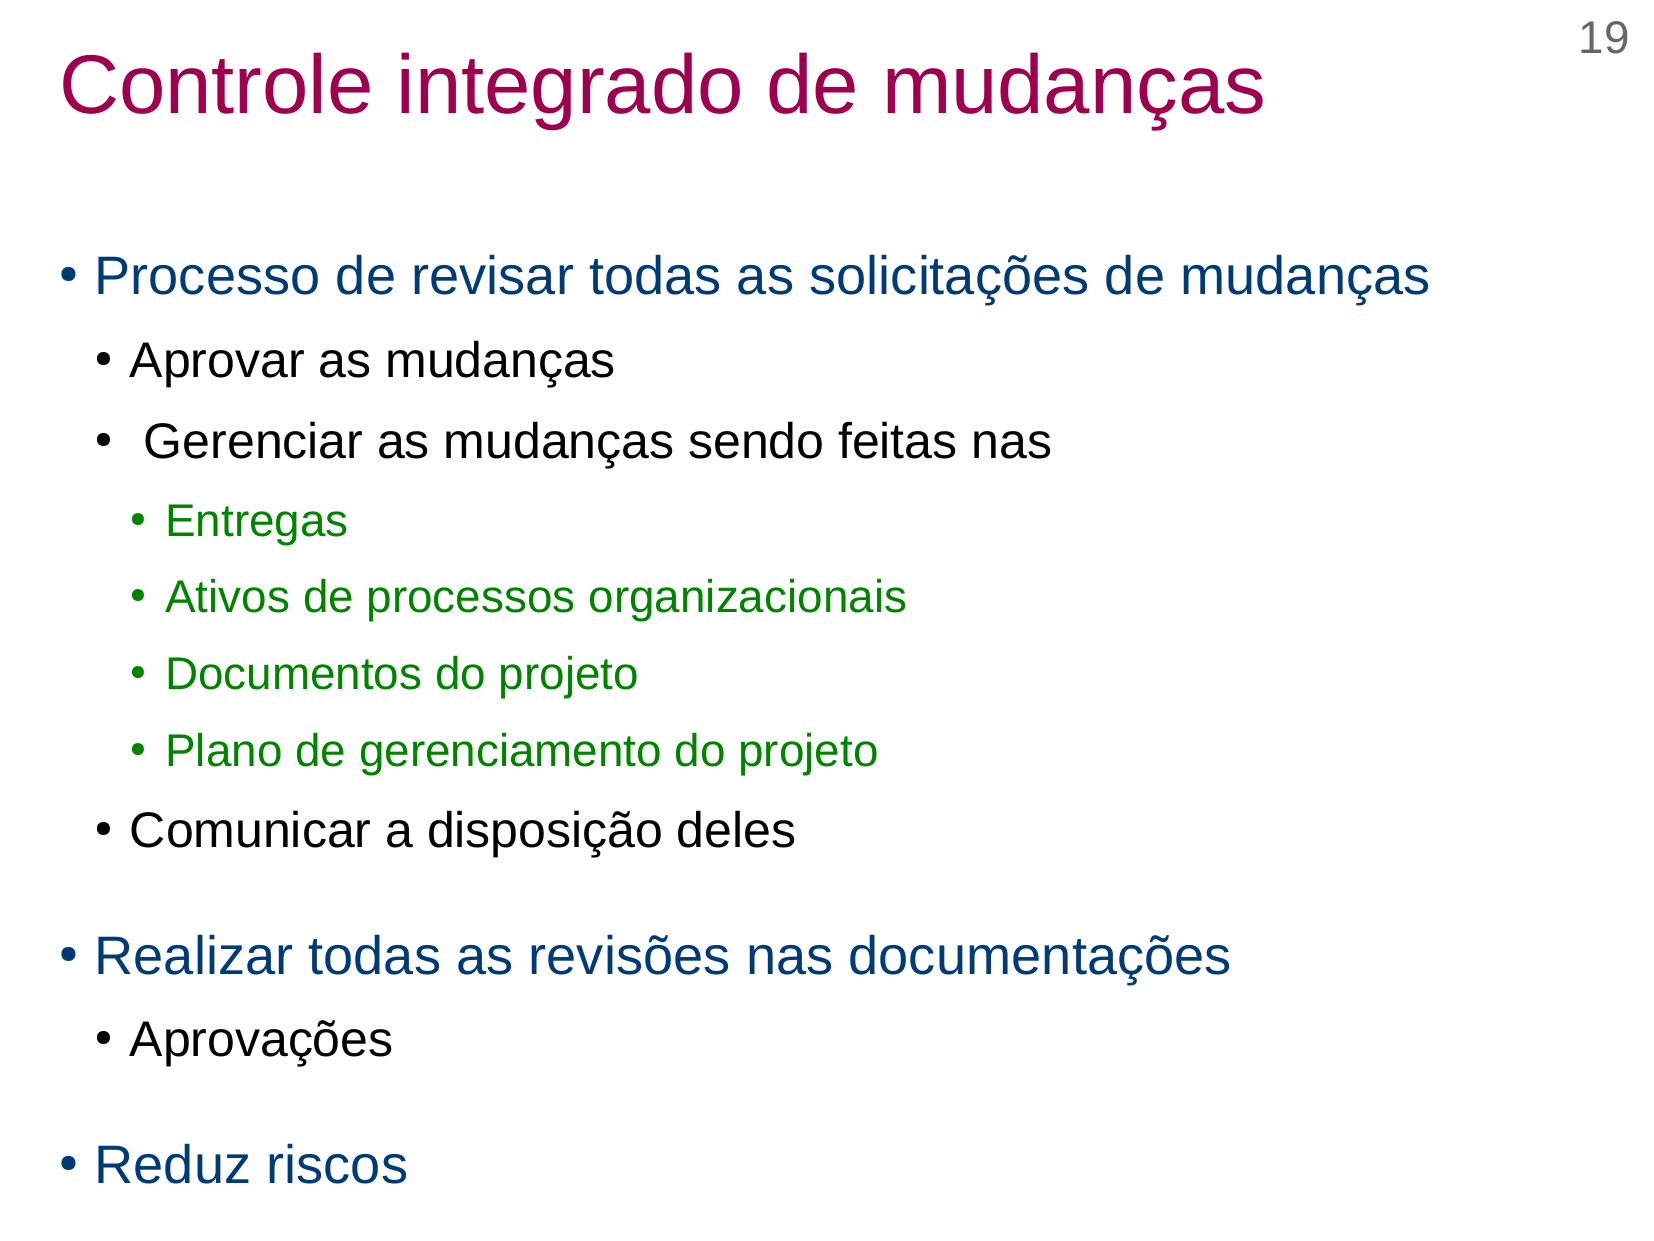

19
# Controle integrado de mudanças
Processo de revisar todas as solicitações de mudanças
Aprovar as mudanças
 Gerenciar as mudanças sendo feitas nas
Entregas
Ativos de processos organizacionais
Documentos do projeto
Plano de gerenciamento do projeto
Comunicar a disposição deles
Realizar todas as revisões nas documentações
Aprovações
Reduz riscos